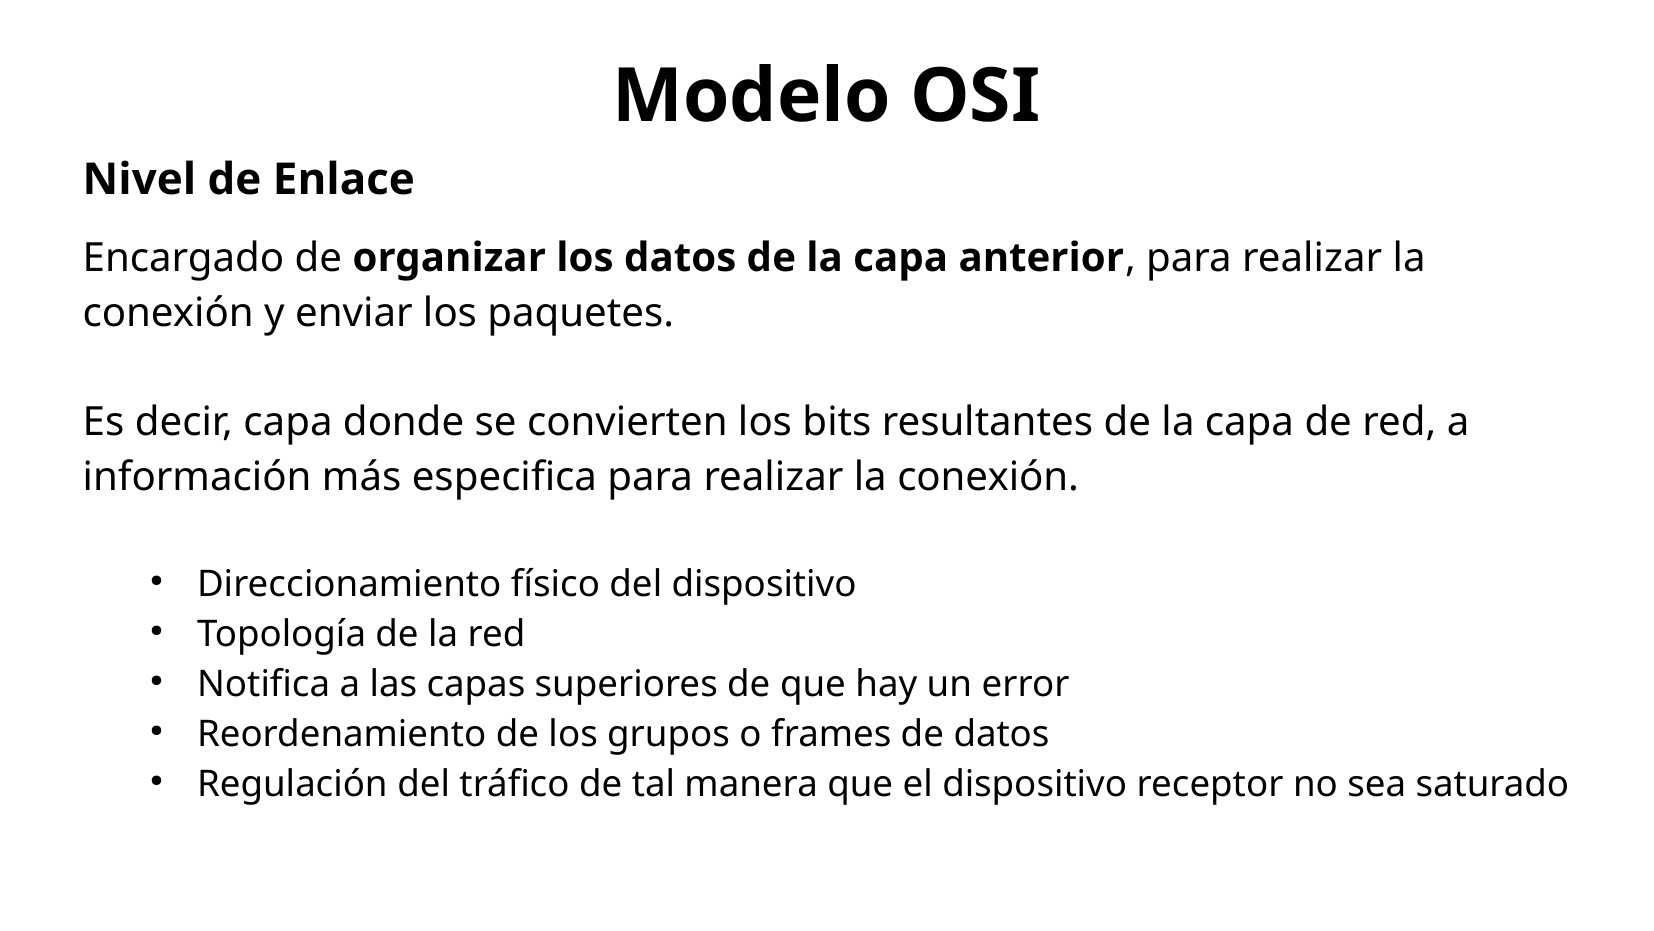

# Modelo OSI
Nivel de Enlace
Encargado de organizar los datos de la capa anterior, para realizar la conexión y enviar los paquetes.
Es decir, capa donde se convierten los bits resultantes de la capa de red, a información más especifica para realizar la conexión.
Direccionamiento físico del dispositivo
Topología de la red
Notifica a las capas superiores de que hay un error
Reordenamiento de los grupos o frames de datos
Regulación del tráfico de tal manera que el dispositivo receptor no sea saturado